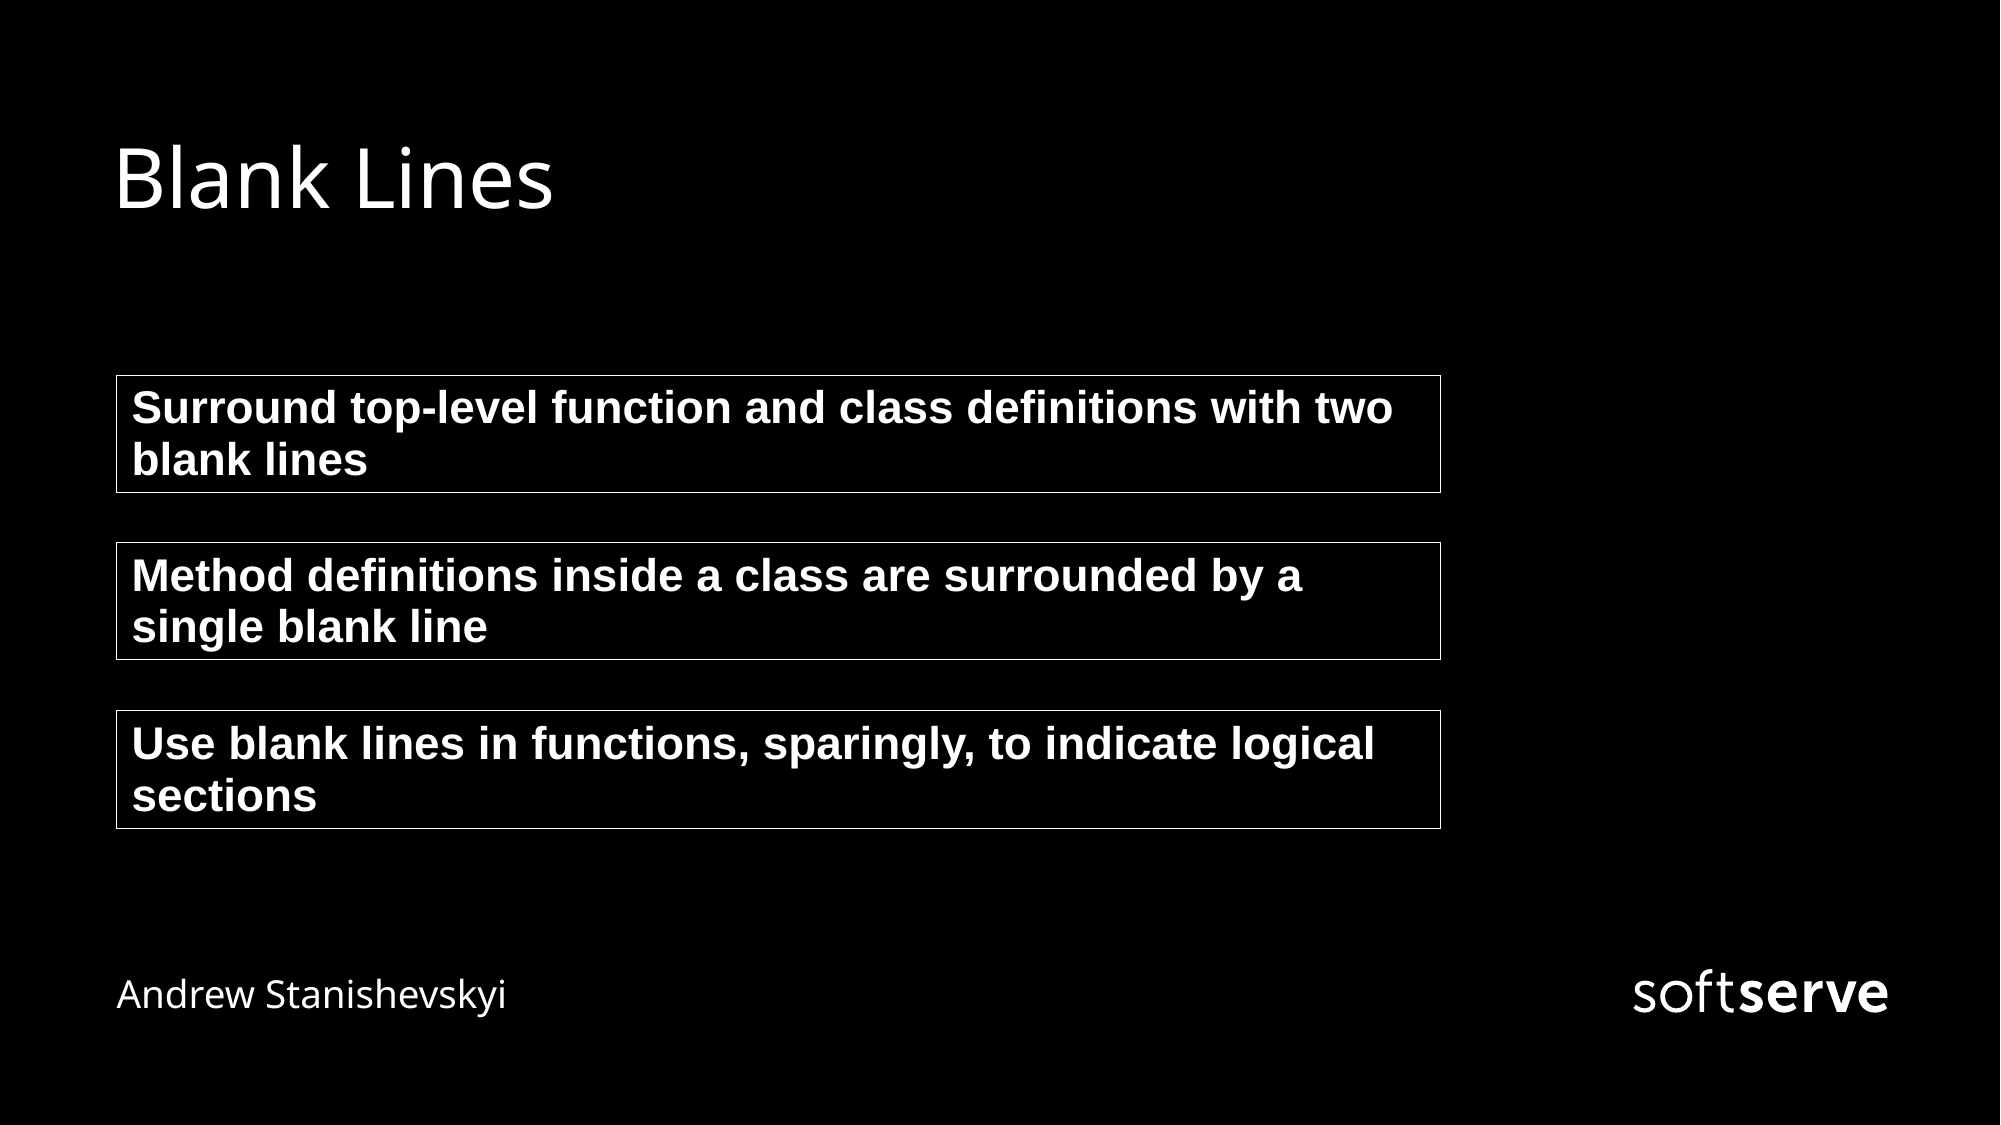

# Blank Lines
Surround top-level function and class definitions with two blank lines
Method definitions inside a class are surrounded by a single blank line
Use blank lines in functions, sparingly, to indicate logical sections
 Andrew Stanishevskyi